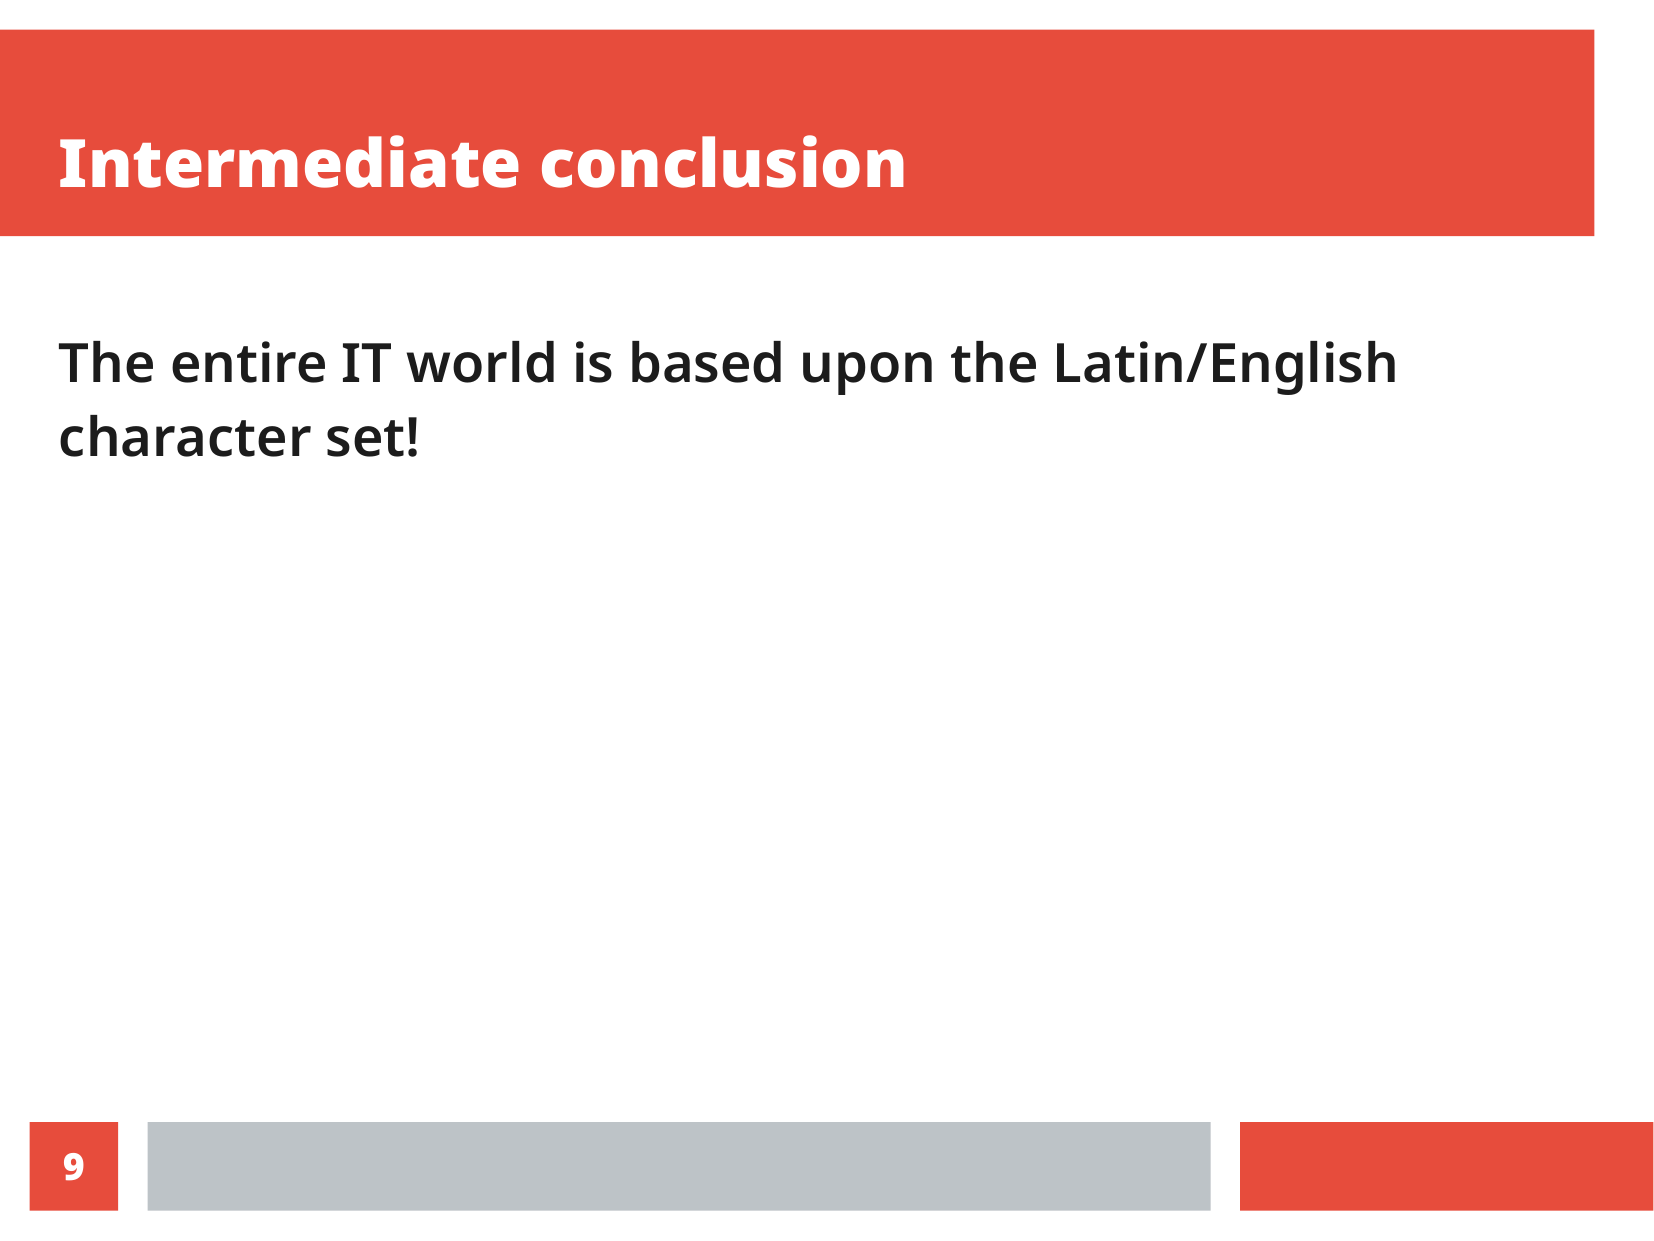

# Intermediate conclusion
The entire IT world is based upon the Latin/English character set!
9